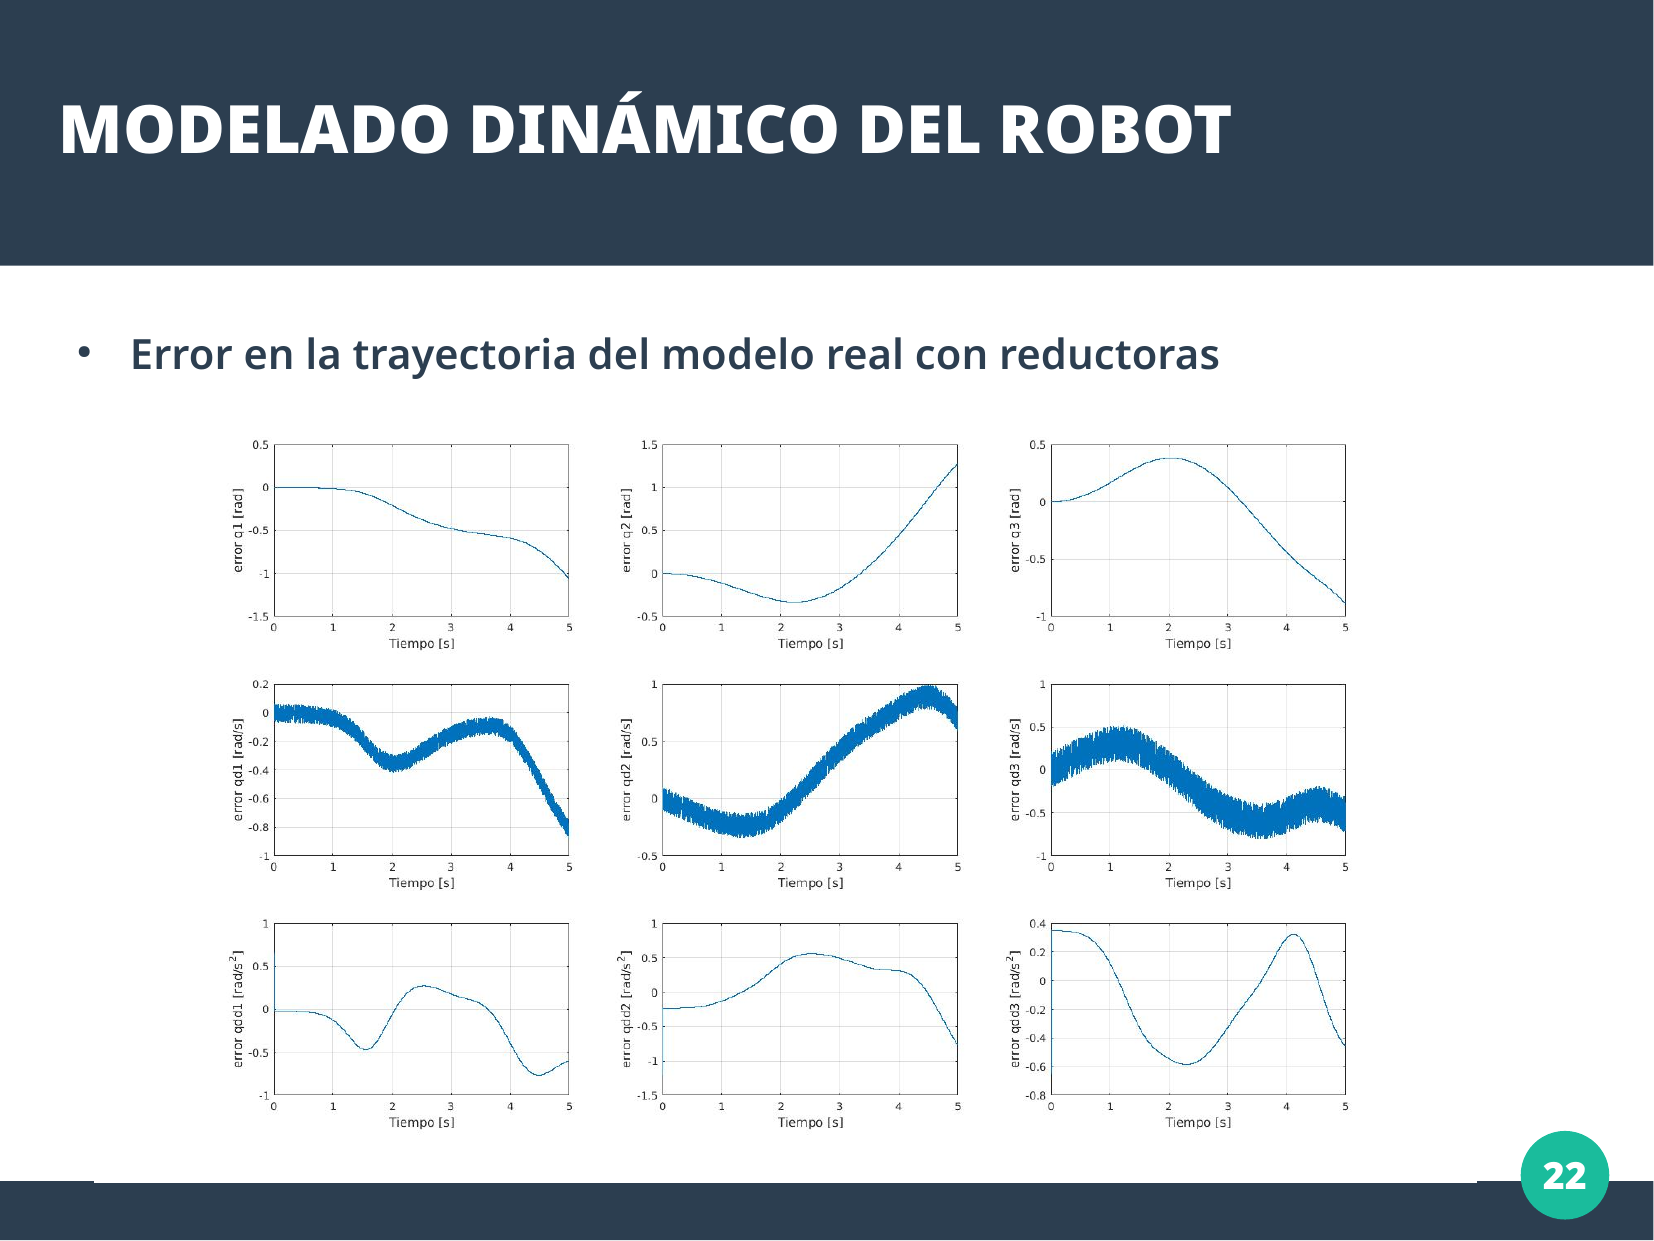

# MODELADO DINÁMICO DEL ROBOT
Error en la trayectoria del modelo real con reductoras
22